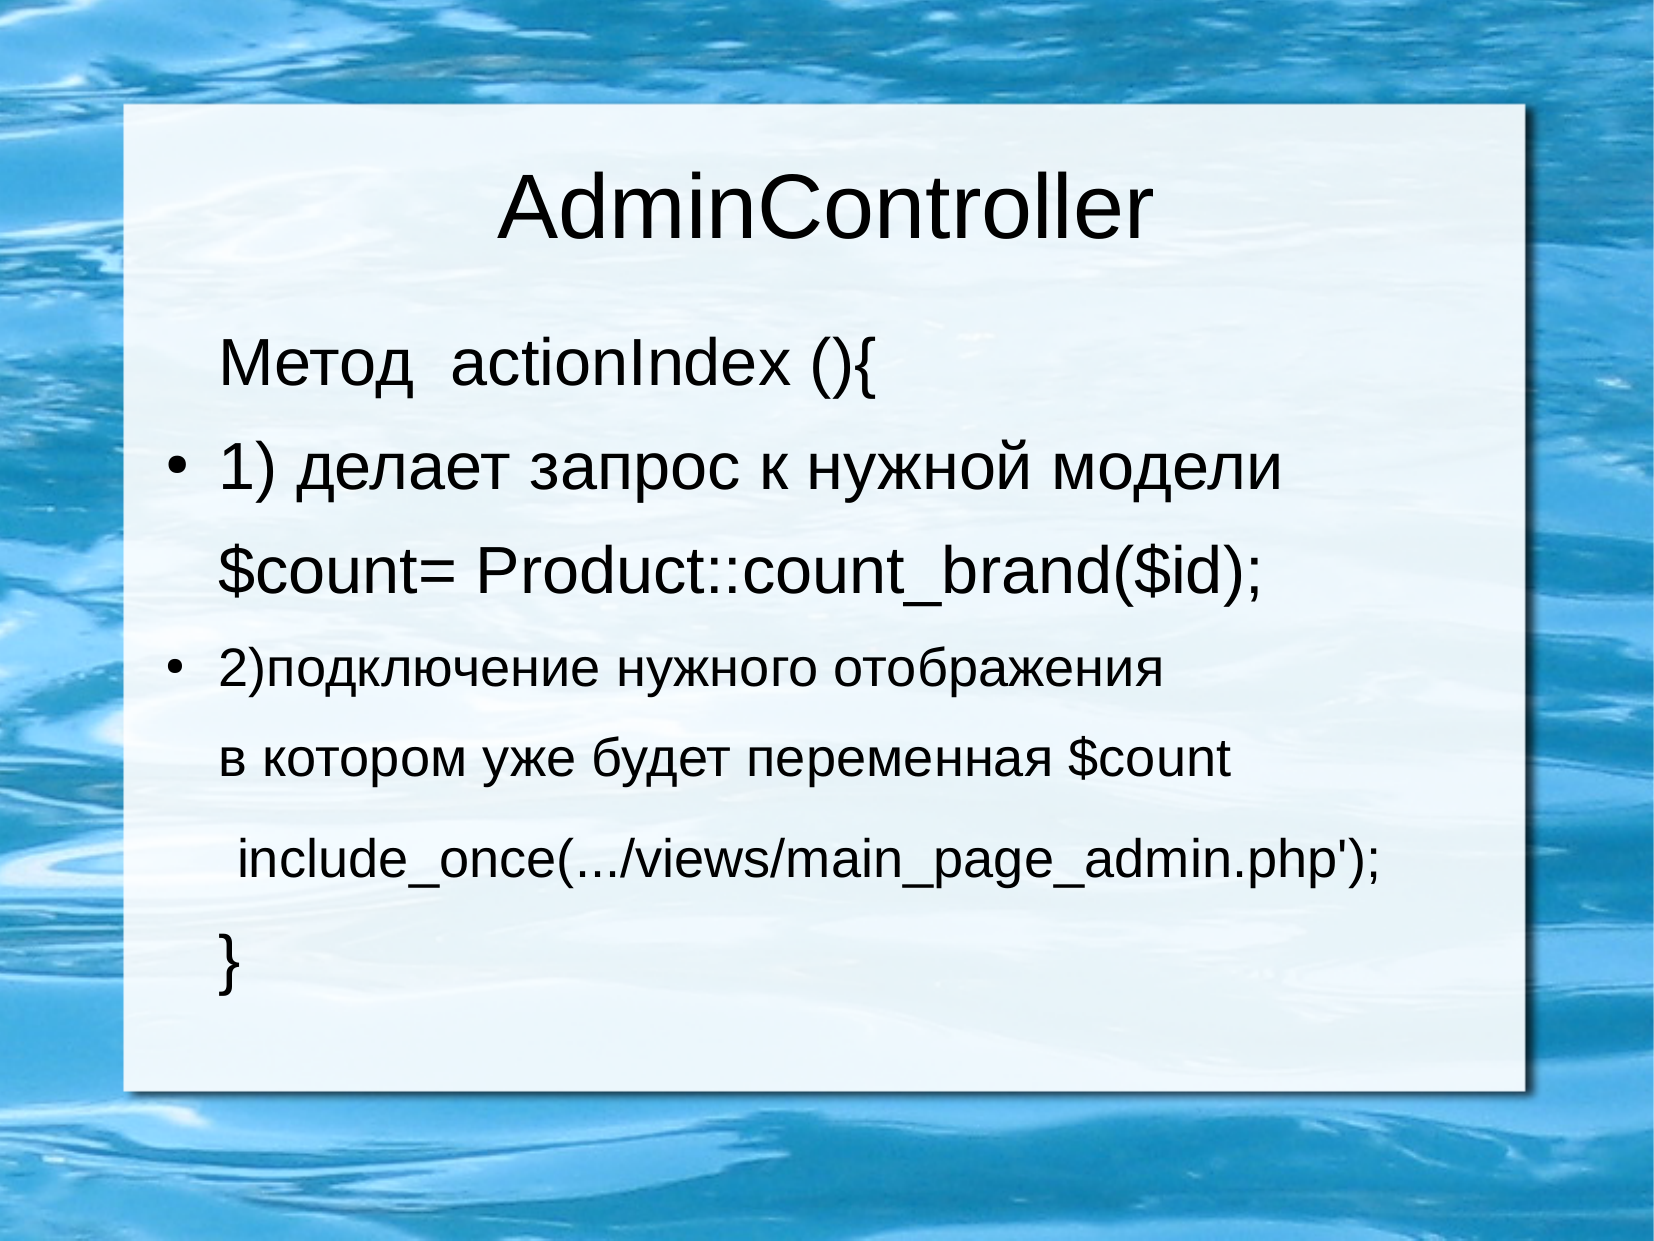

# AdminController
Метод actionIndex (){
1) делает запрос к нужной модели
$count= Product::count_brand($id);
2)подключение нужного отображения
в котором уже будет переменная $count
 include_once(.../views/main_page_admin.php');
}